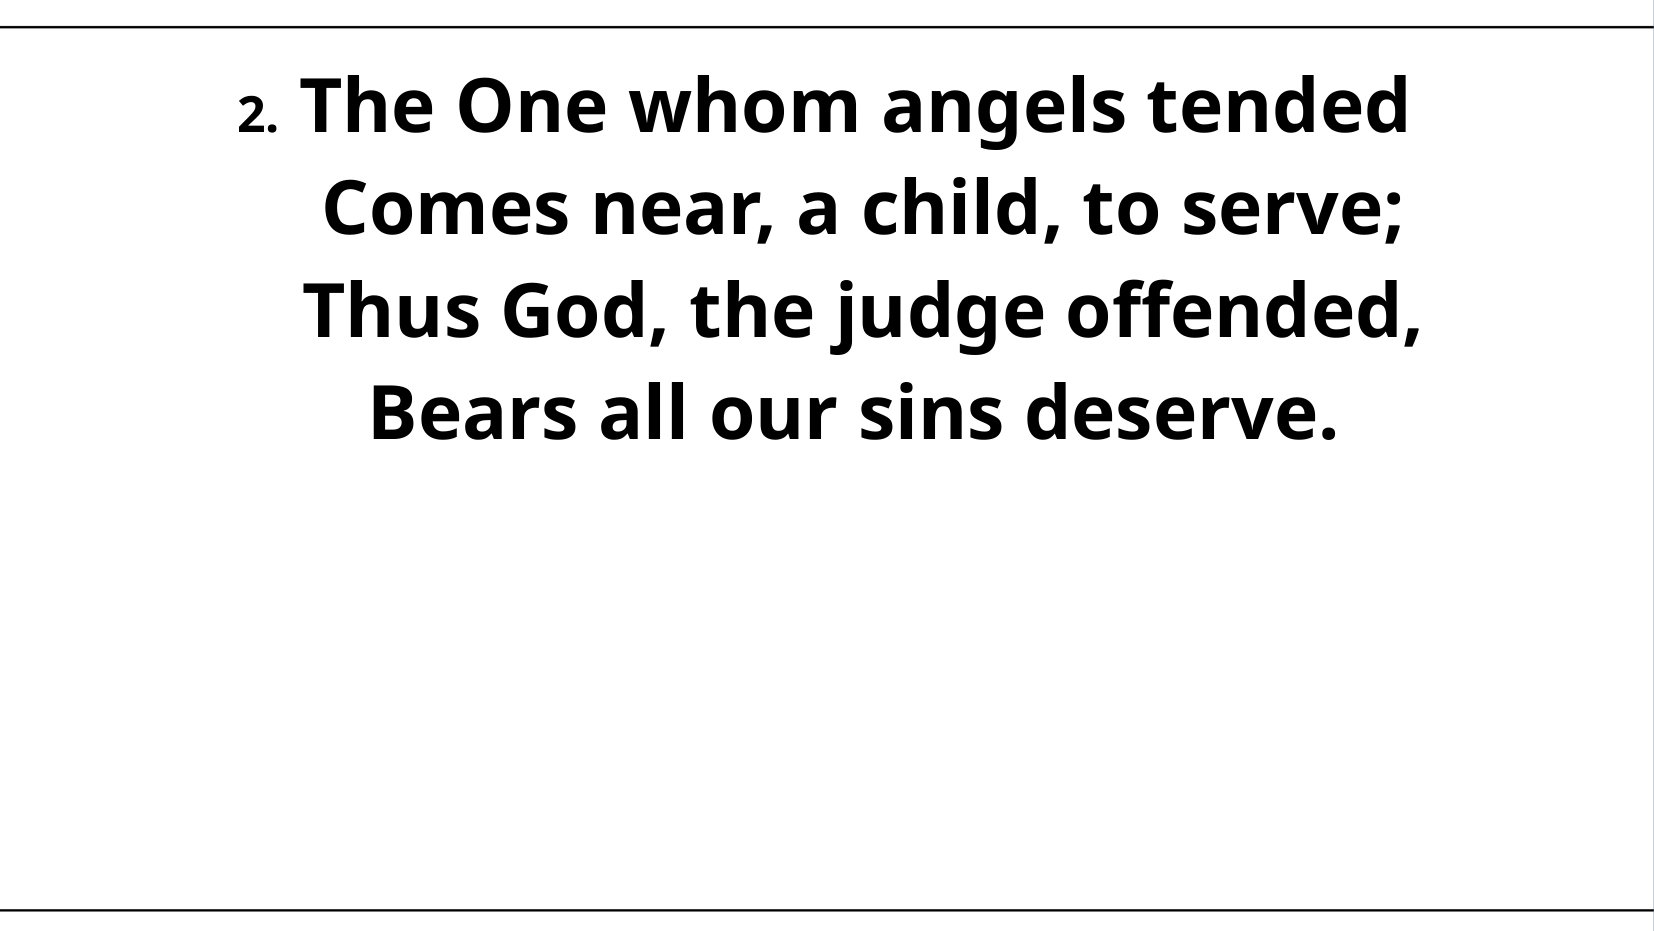

2. The One whom angels tended
 Comes near, a child, to serve;
 Thus God, the judge offended,
 Bears all our sins deserve.